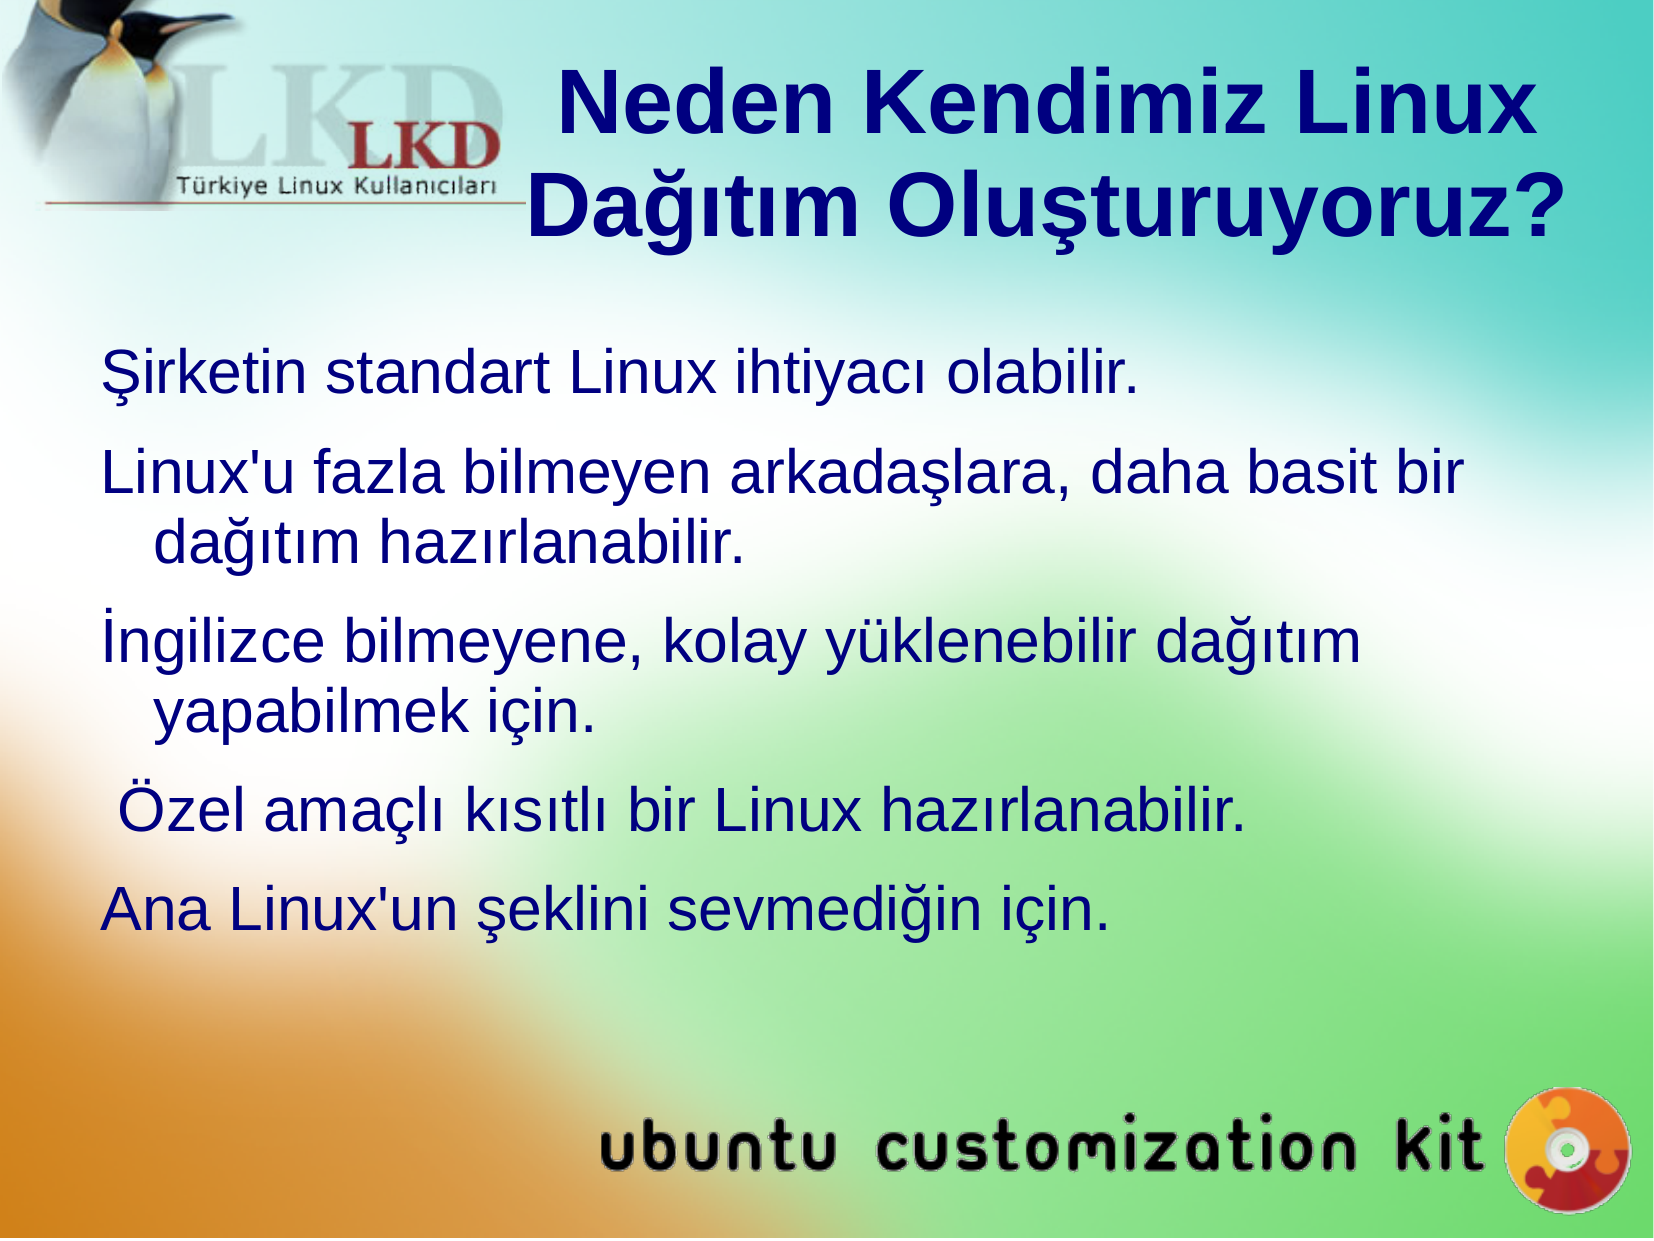

# Neden Kendimiz Linux Dağıtım Oluşturuyoruz?
Şirketin standart Linux ihtiyacı olabilir.
Linux'u fazla bilmeyen arkadaşlara, daha basit bir dağıtım hazırlanabilir.
İngilizce bilmeyene, kolay yüklenebilir dağıtım yapabilmek için.
 Özel amaçlı kısıtlı bir Linux hazırlanabilir.
Ana Linux'un şeklini sevmediğin için.